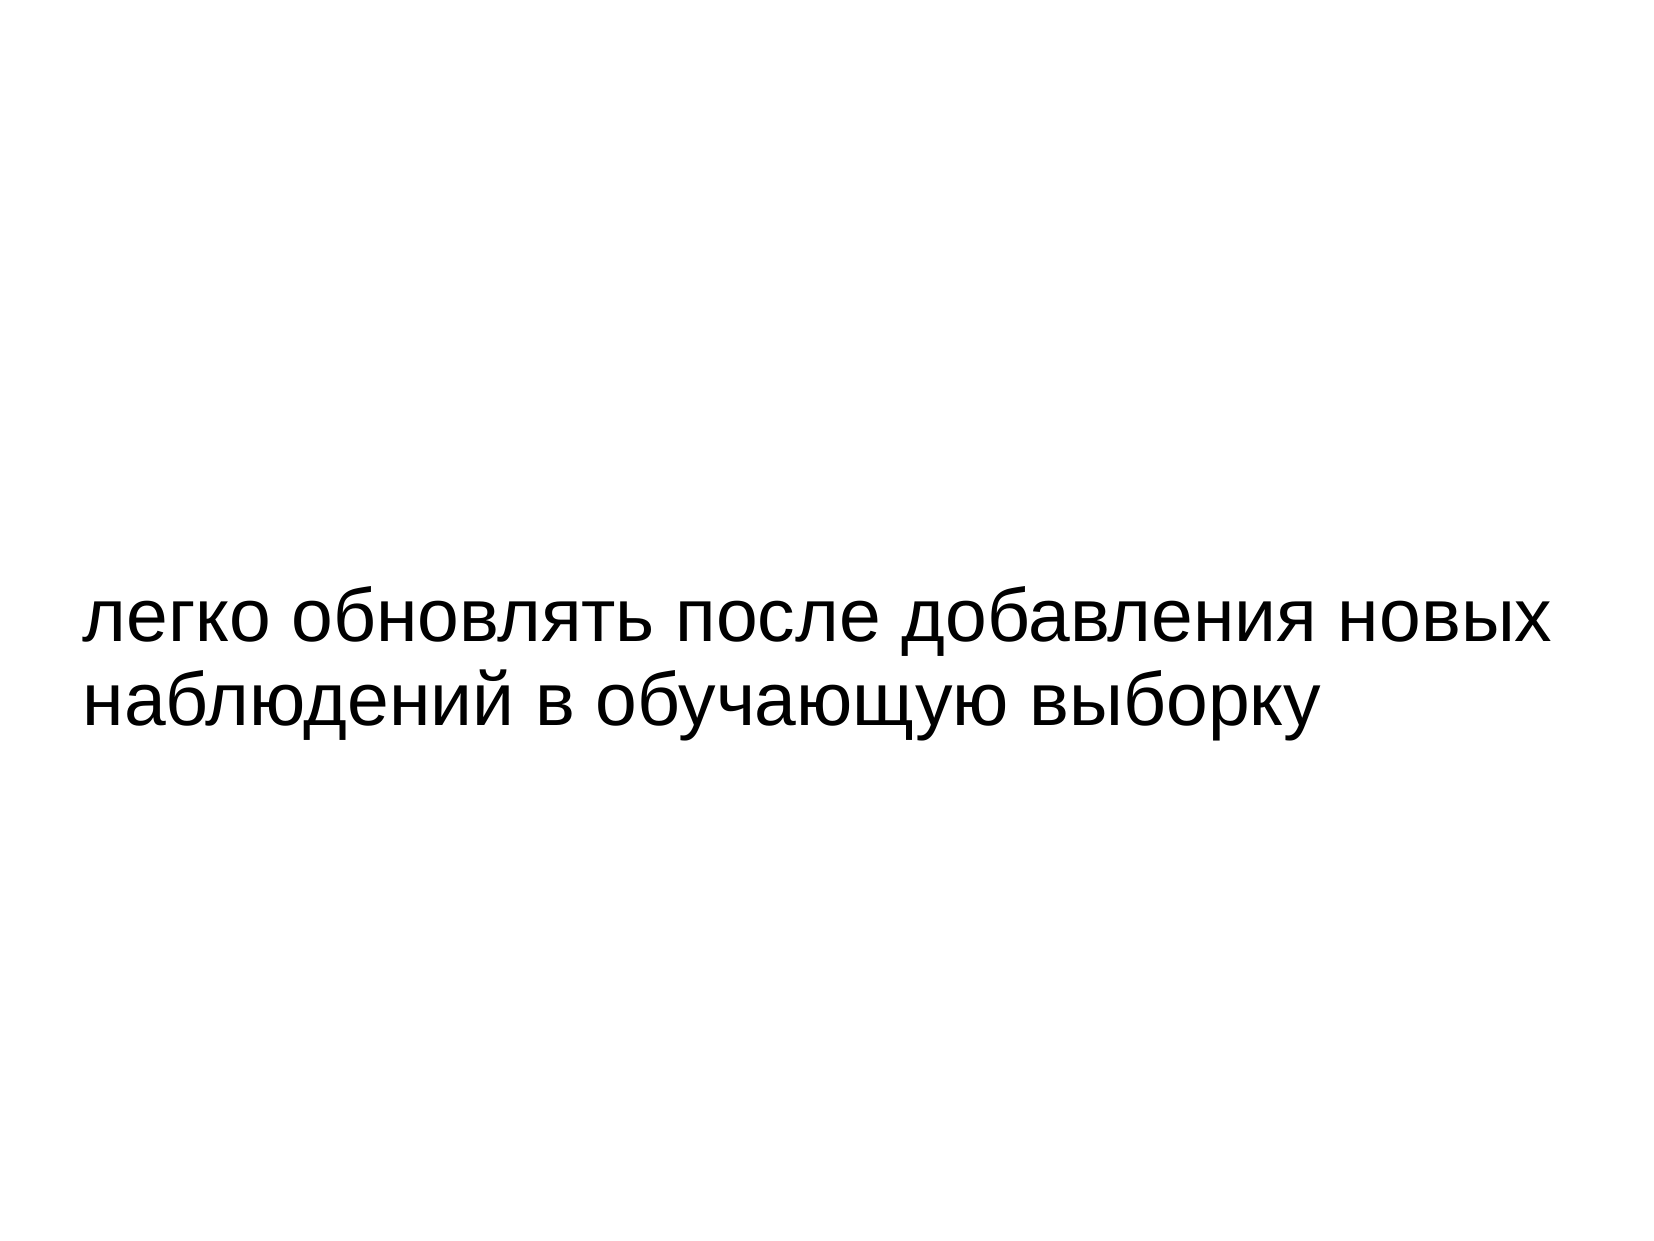

#
легко обновлять после добавления новых наблюдений в обучающую выборку